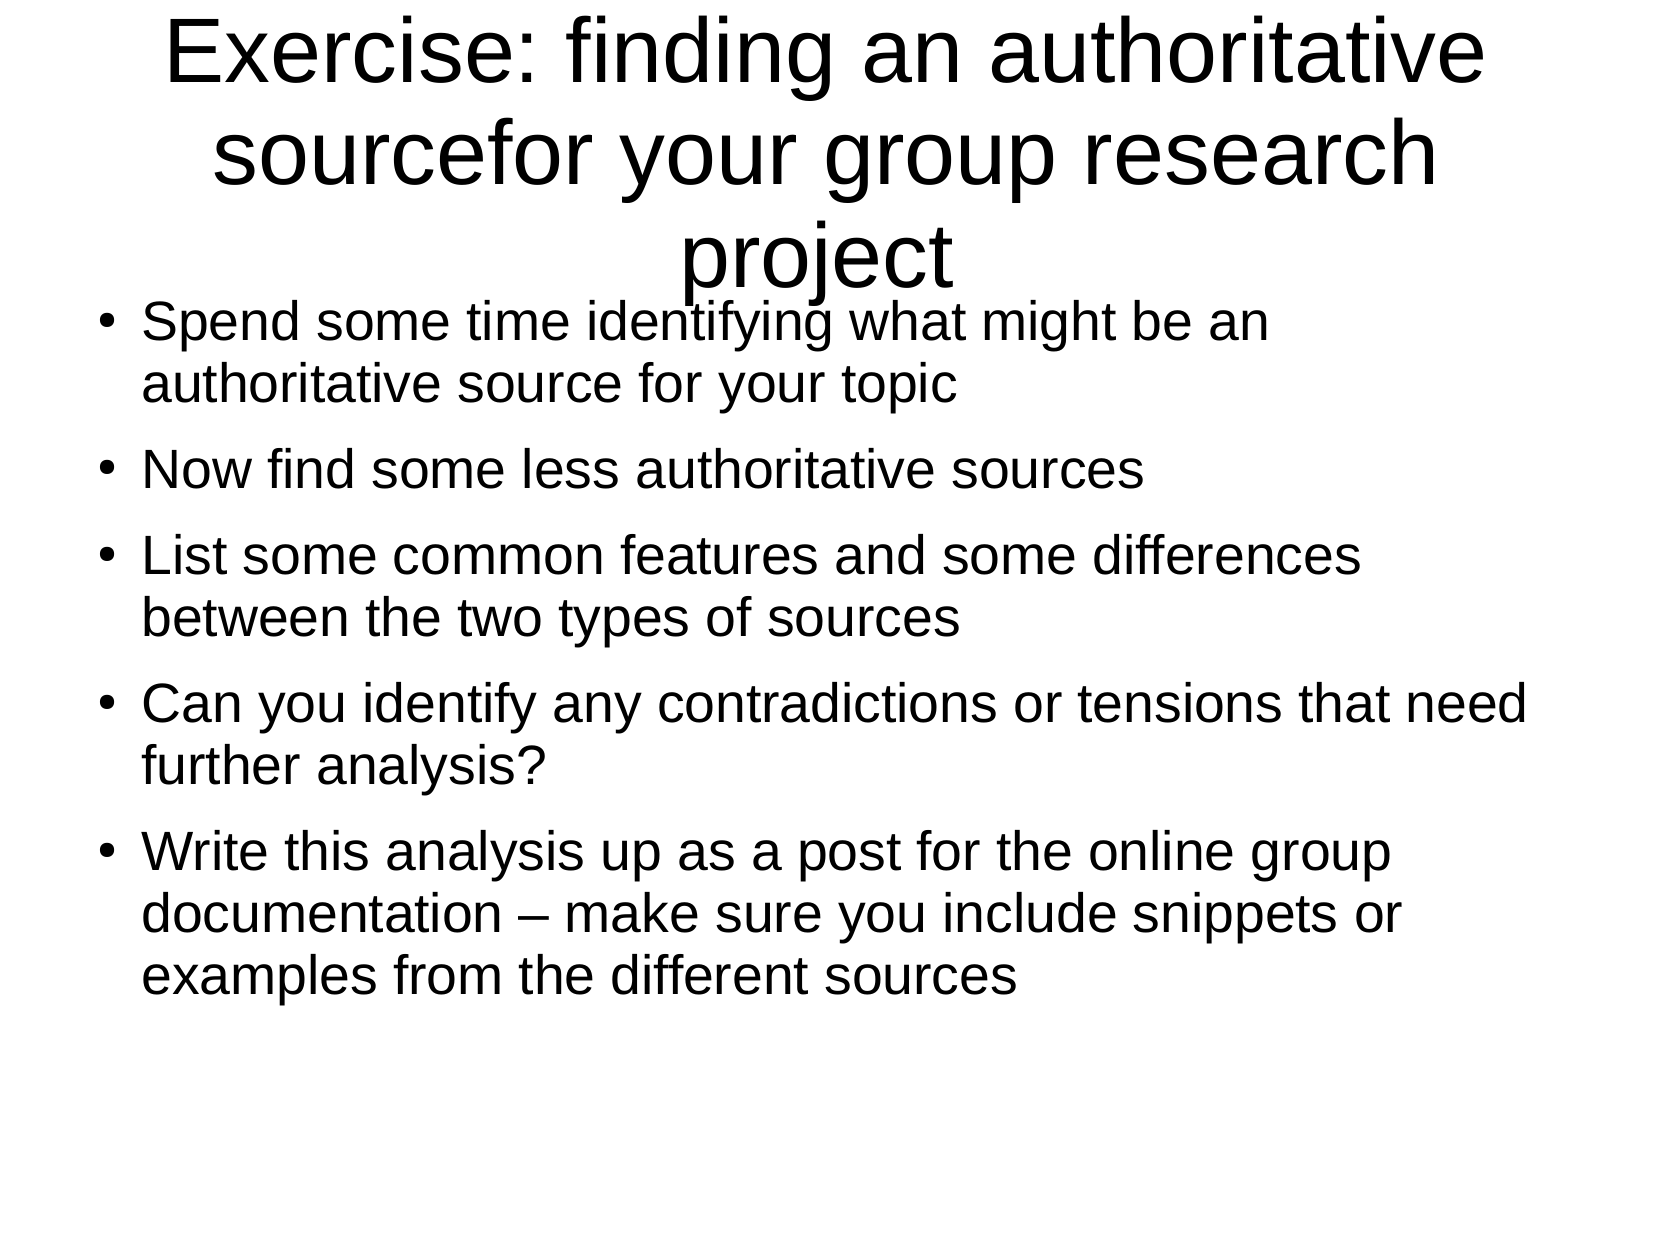

# Exercise: finding an authoritative sourcefor your group research project
Spend some time identifying what might be an authoritative source for your topic
Now find some less authoritative sources
List some common features and some differences between the two types of sources
Can you identify any contradictions or tensions that need further analysis?
Write this analysis up as a post for the online group documentation – make sure you include snippets or examples from the different sources